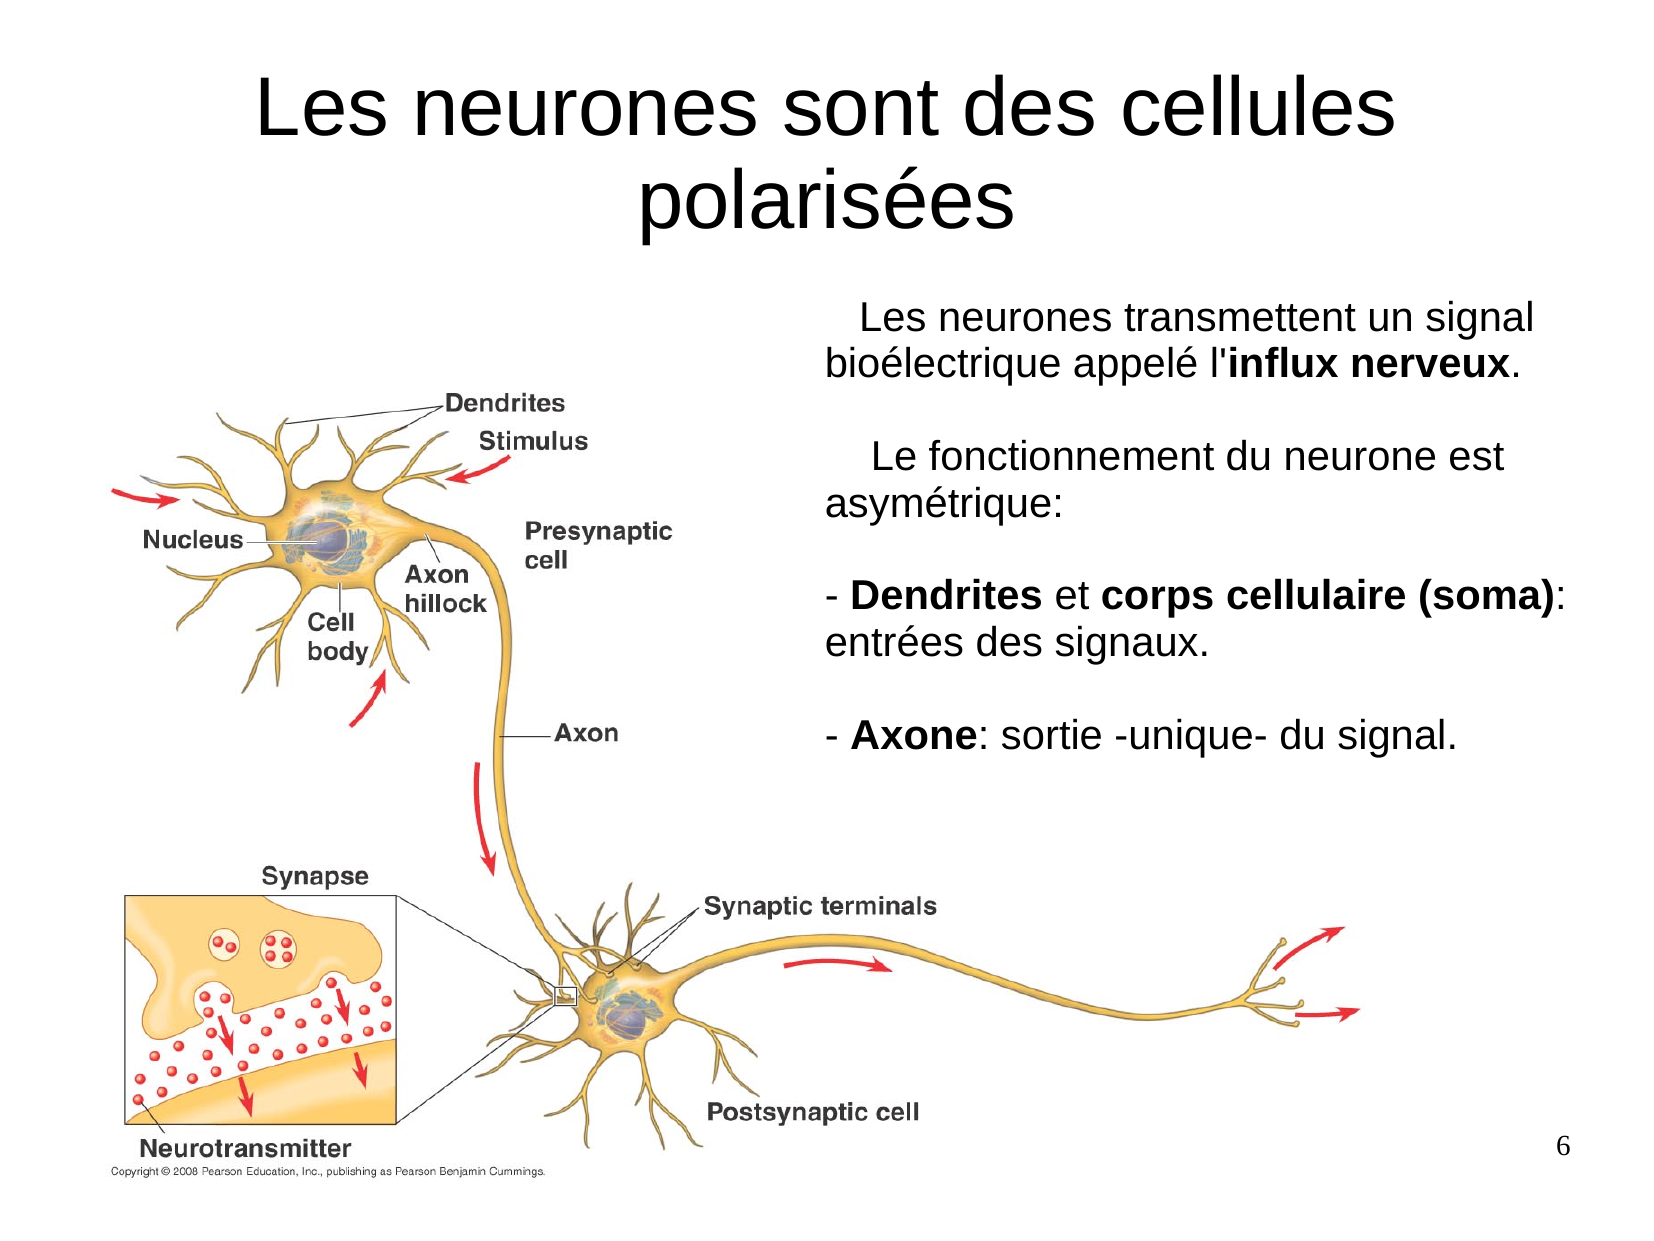

# Les neurones sont des cellules polarisées
 Les neurones transmettent un signal bioélectrique appelé l'influx nerveux.
 Le fonctionnement du neurone est asymétrique:
- Dendrites et corps cellulaire (soma): entrées des signaux.
- Axone: sortie -unique- du signal.
6